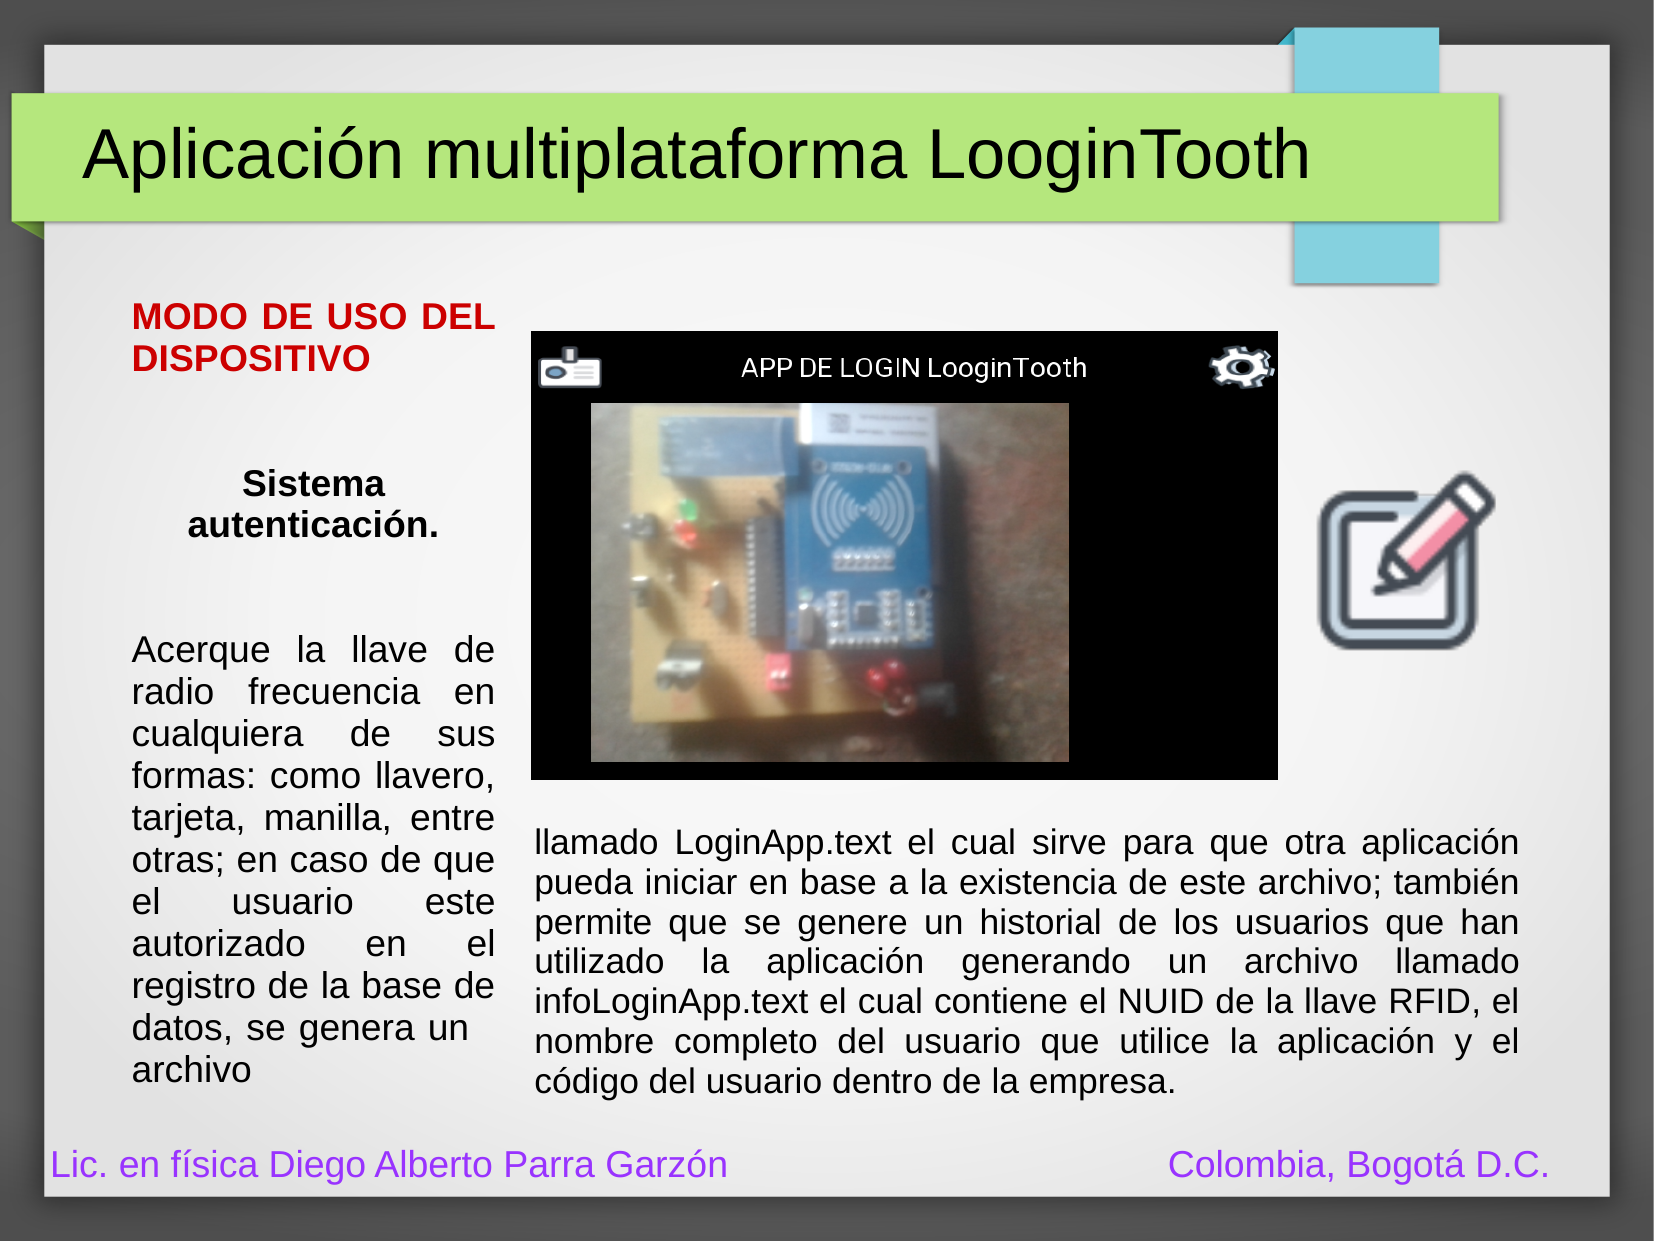

Aplicación multiplataforma LooginTooth
Lic. en física Diego Alberto Parra Garzón						 Colombia, Bogotá D.C.
# MODO DE USO DEL DISPOSITIVO
Sistema autenticación.
Acerque la llave de radio frecuencia en cualquiera de sus formas: como llavero, tarjeta, manilla, entre otras; en caso de que el usuario este autorizado en el registro de la base de datos, se genera un archivo
llamado LoginApp.text el cual sirve para que otra aplicación pueda iniciar en base a la existencia de este archivo; también permite que se genere un historial de los usuarios que han utilizado la aplicación generando un archivo llamado infoLoginApp.text el cual contiene el NUID de la llave RFID, el nombre completo del usuario que utilice la aplicación y el código del usuario dentro de la empresa.